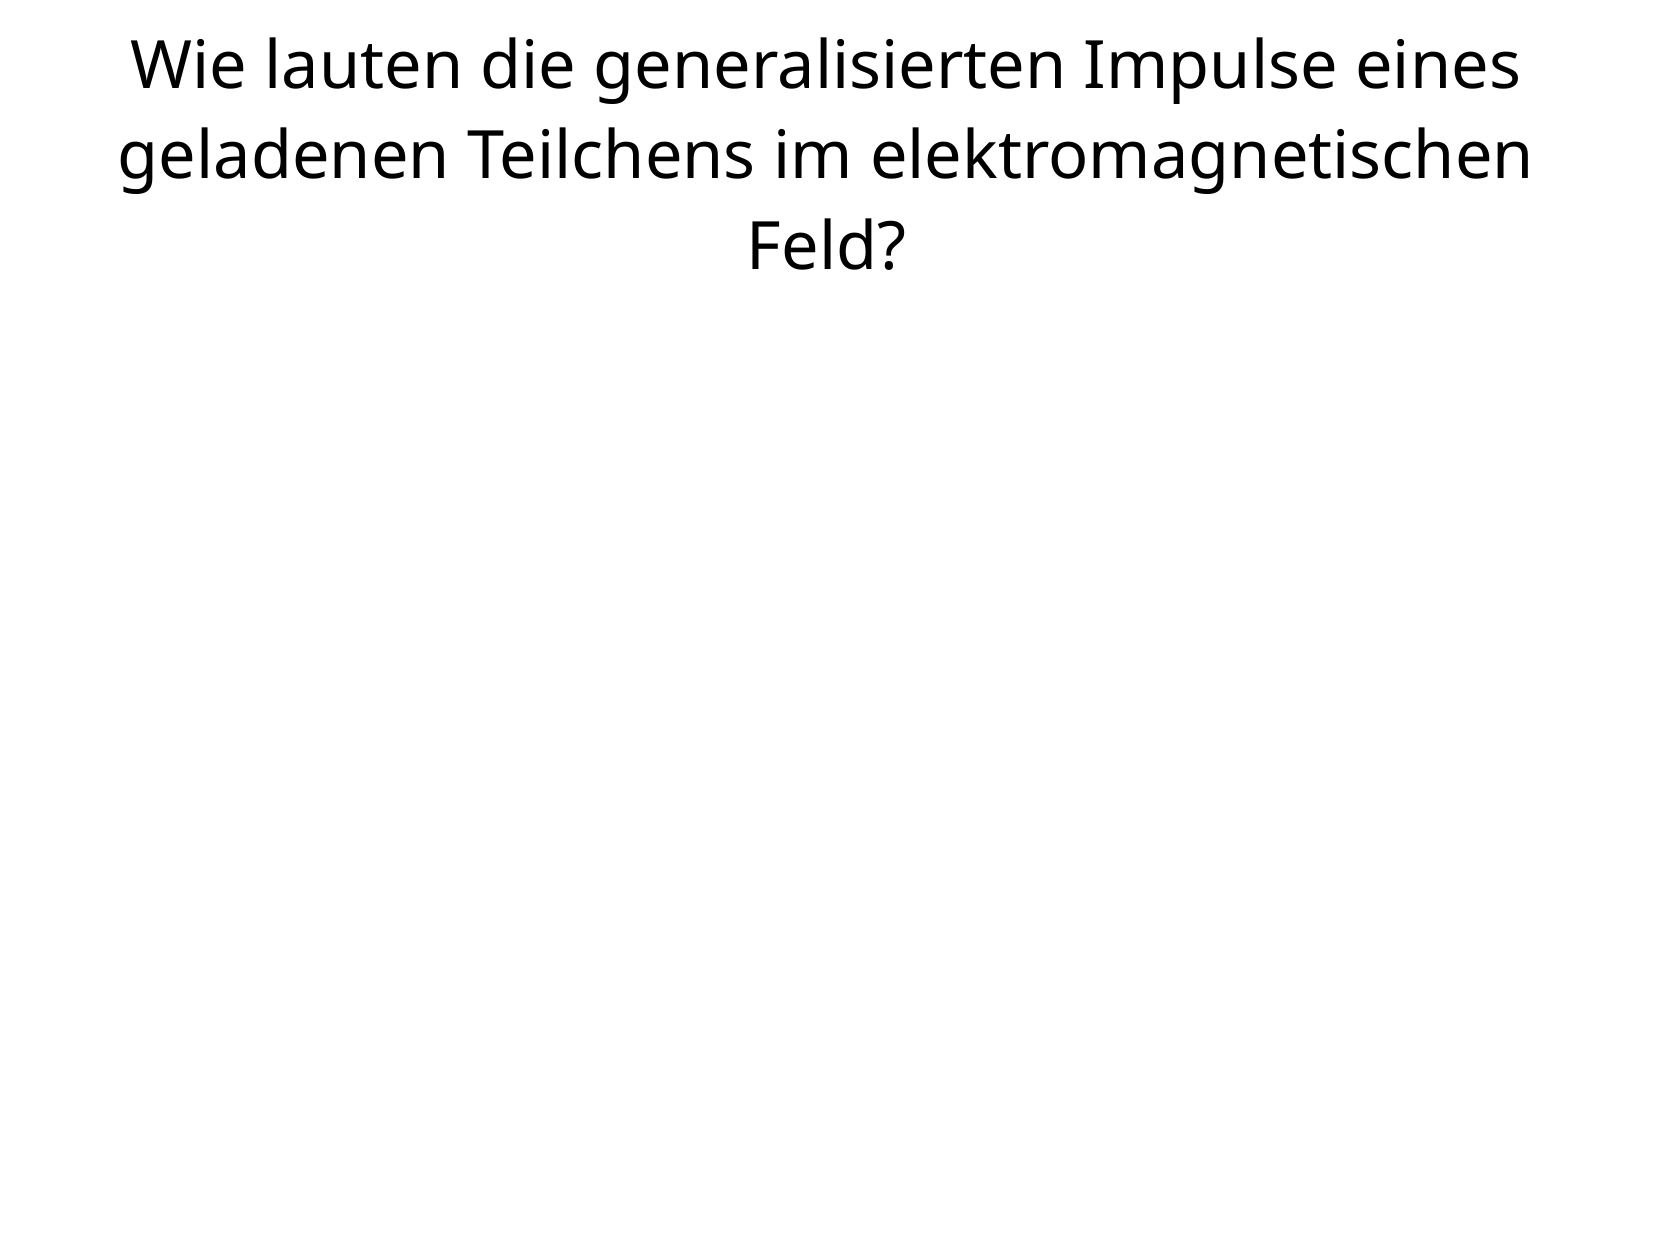

# Wie lauten die generalisierten Impulse eines geladenen Teilchens im elektromagnetischen Feld?